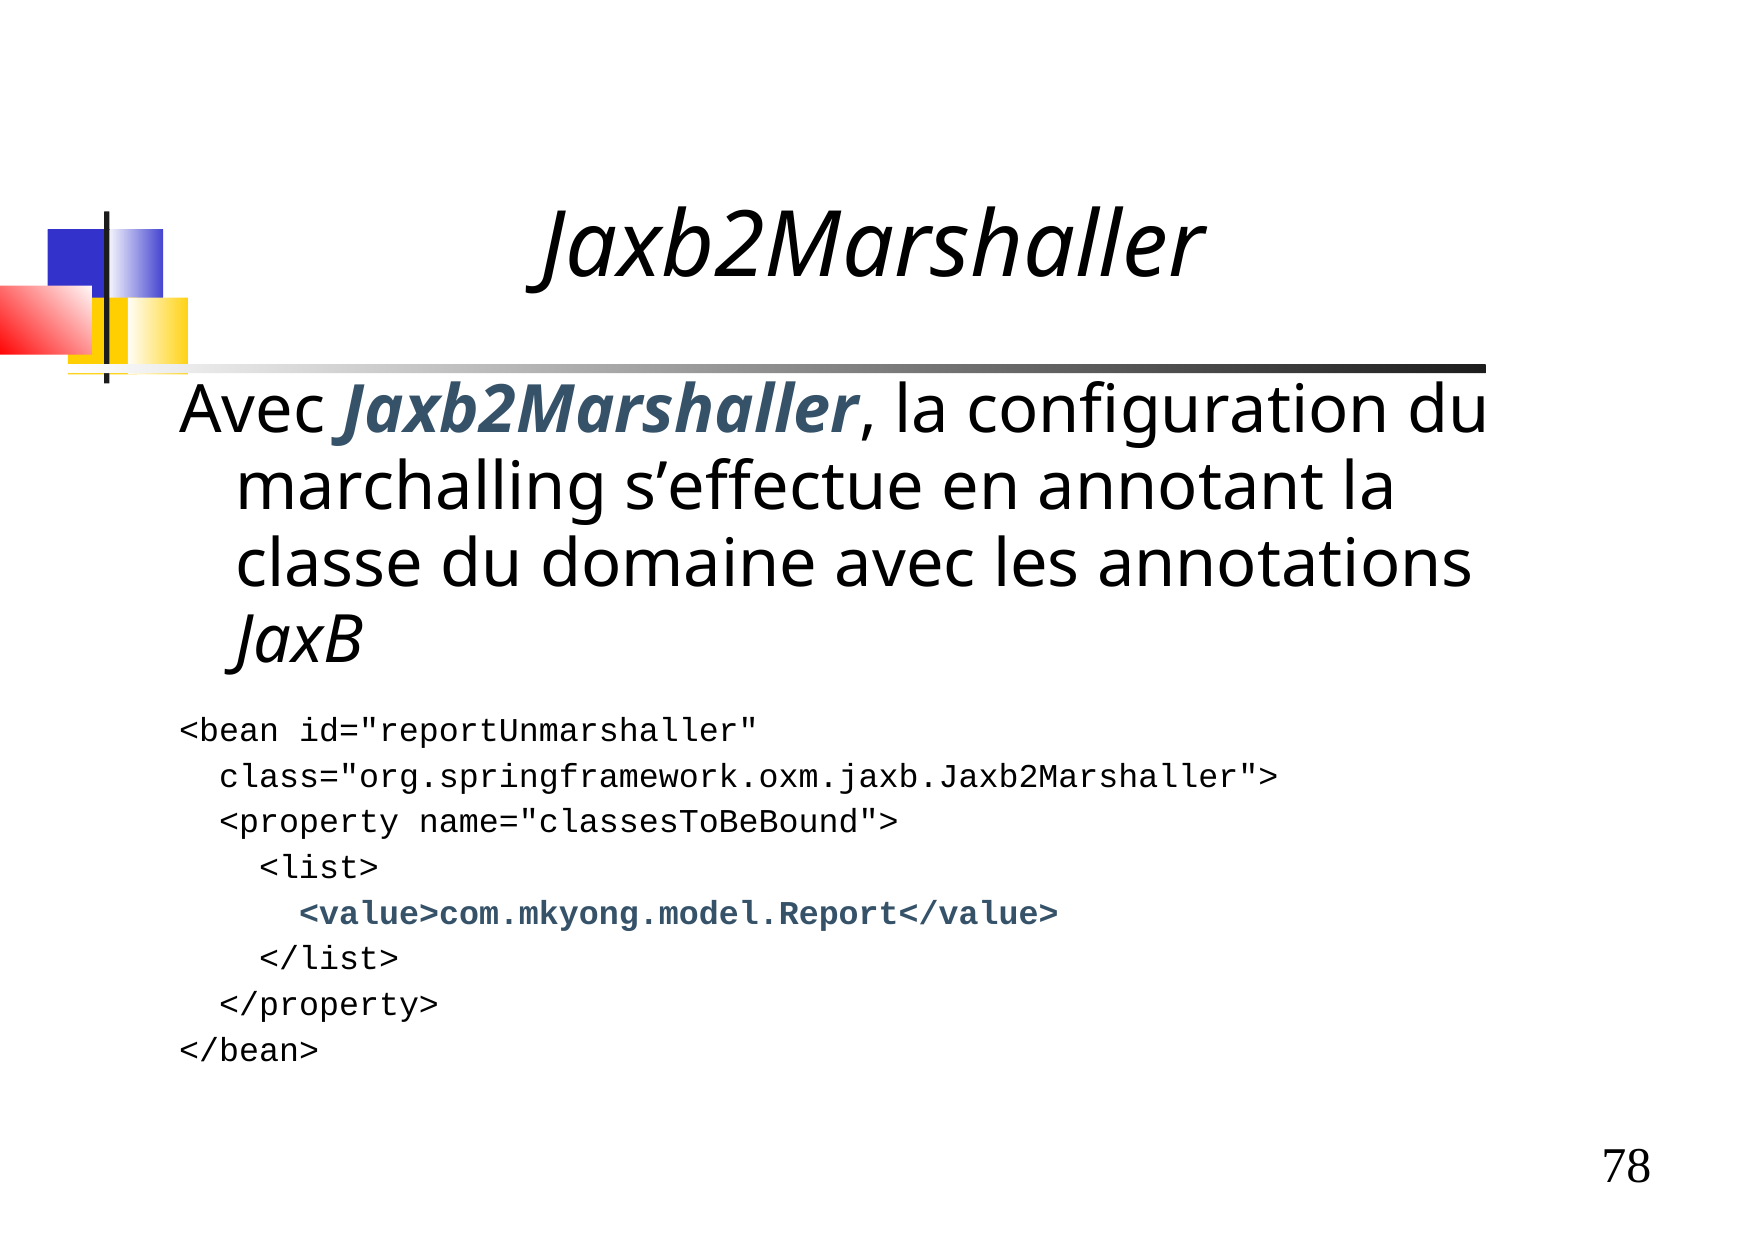

# Jaxb2Marshaller
Avec Jaxb2Marshaller, la configuration du marchalling s’effectue en annotant la classe du domaine avec les annotations JaxB
<bean id="reportUnmarshaller"
 class="org.springframework.oxm.jaxb.Jaxb2Marshaller">
 <property name="classesToBeBound">
 <list>
 <value>com.mkyong.model.Report</value>
 </list>
 </property>
</bean>